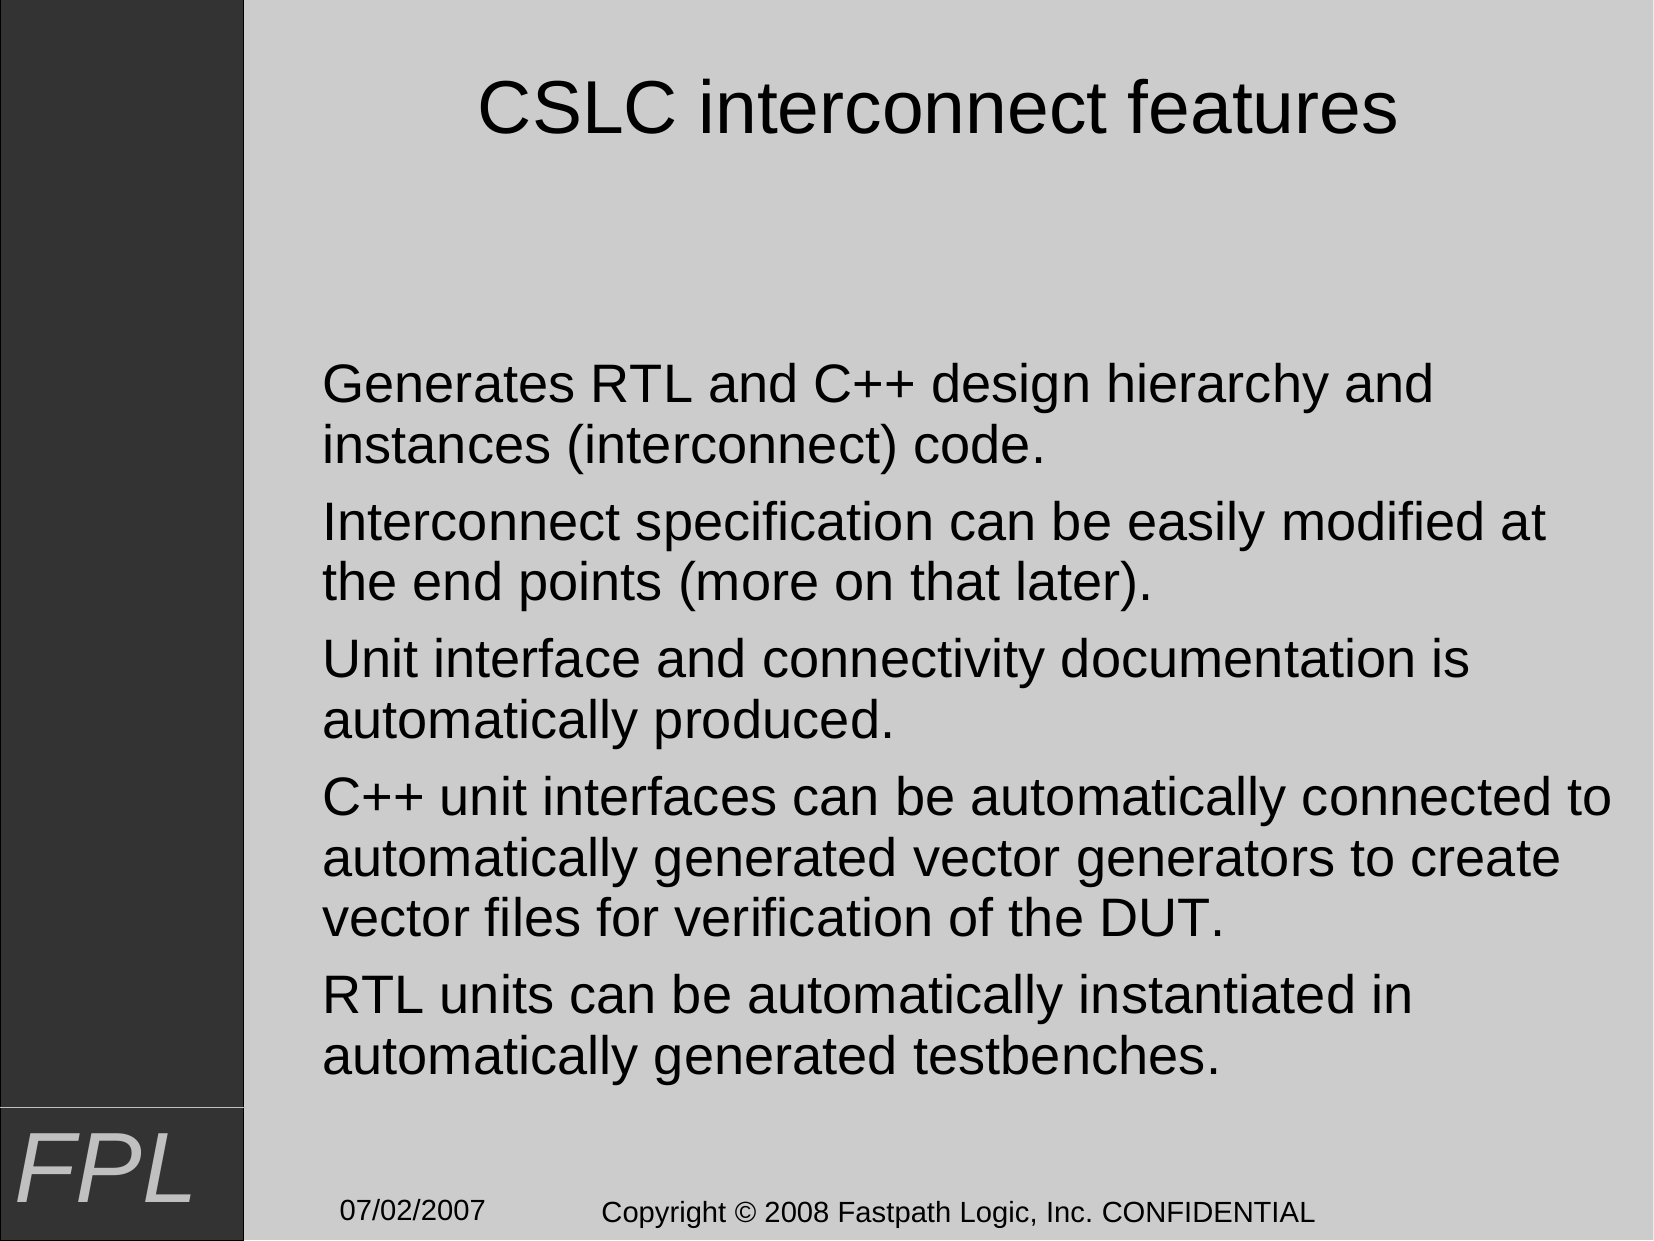

# CSLC interconnect features
Generates RTL and C++ design hierarchy and instances (interconnect) code.
Interconnect specification can be easily modified at the end points (more on that later).
Unit interface and connectivity documentation is automatically produced.
C++ unit interfaces can be automatically connected to automatically generated vector generators to create vector files for verification of the DUT.
RTL units can be automatically instantiated in automatically generated testbenches.
07/02/2007
© 2007 FASTPATH LOGIC INC.